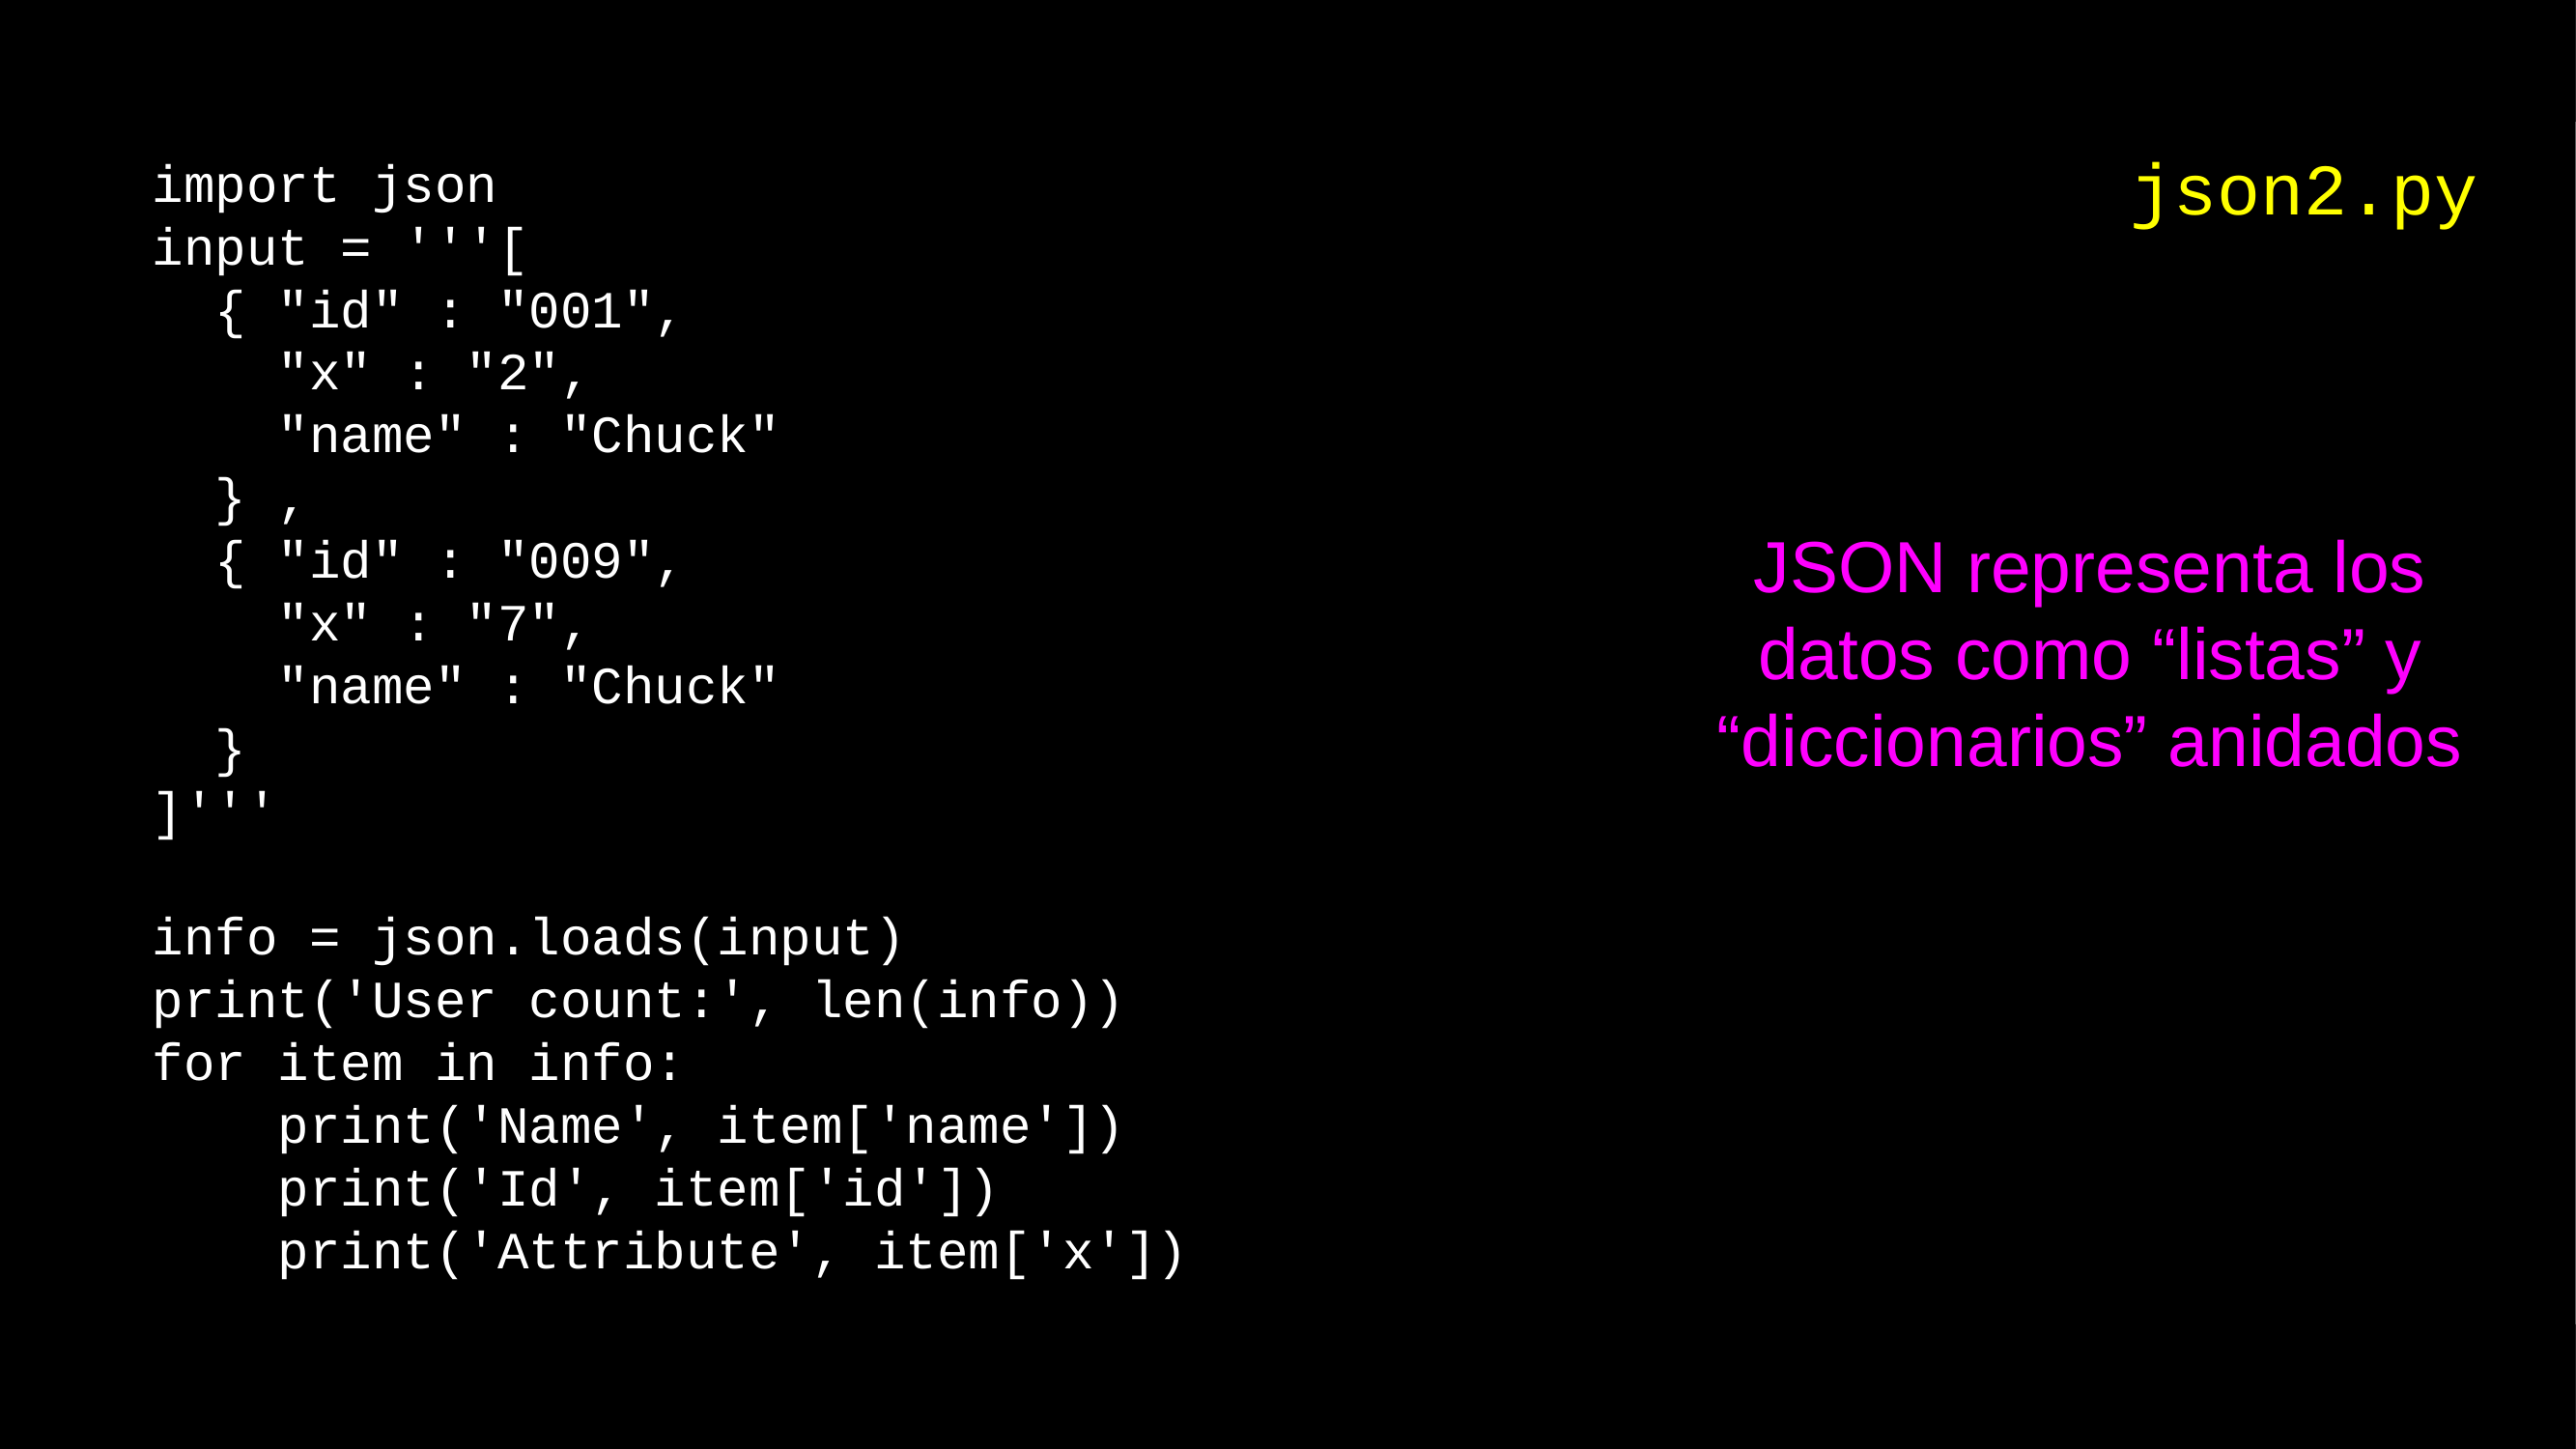

json2.py
import json
input = '''[
 { "id" : "001",
 "x" : "2",
 "name" : "Chuck"
 } ,
 { "id" : "009",
 "x" : "7",
 "name" : "Chuck"
 }
]'''
info = json.loads(input)
print('User count:', len(info))
for item in info:
 print('Name', item['name'])
 print('Id', item['id'])
 print('Attribute', item['x'])
JSON representa los datos como “listas” y “diccionarios” anidados